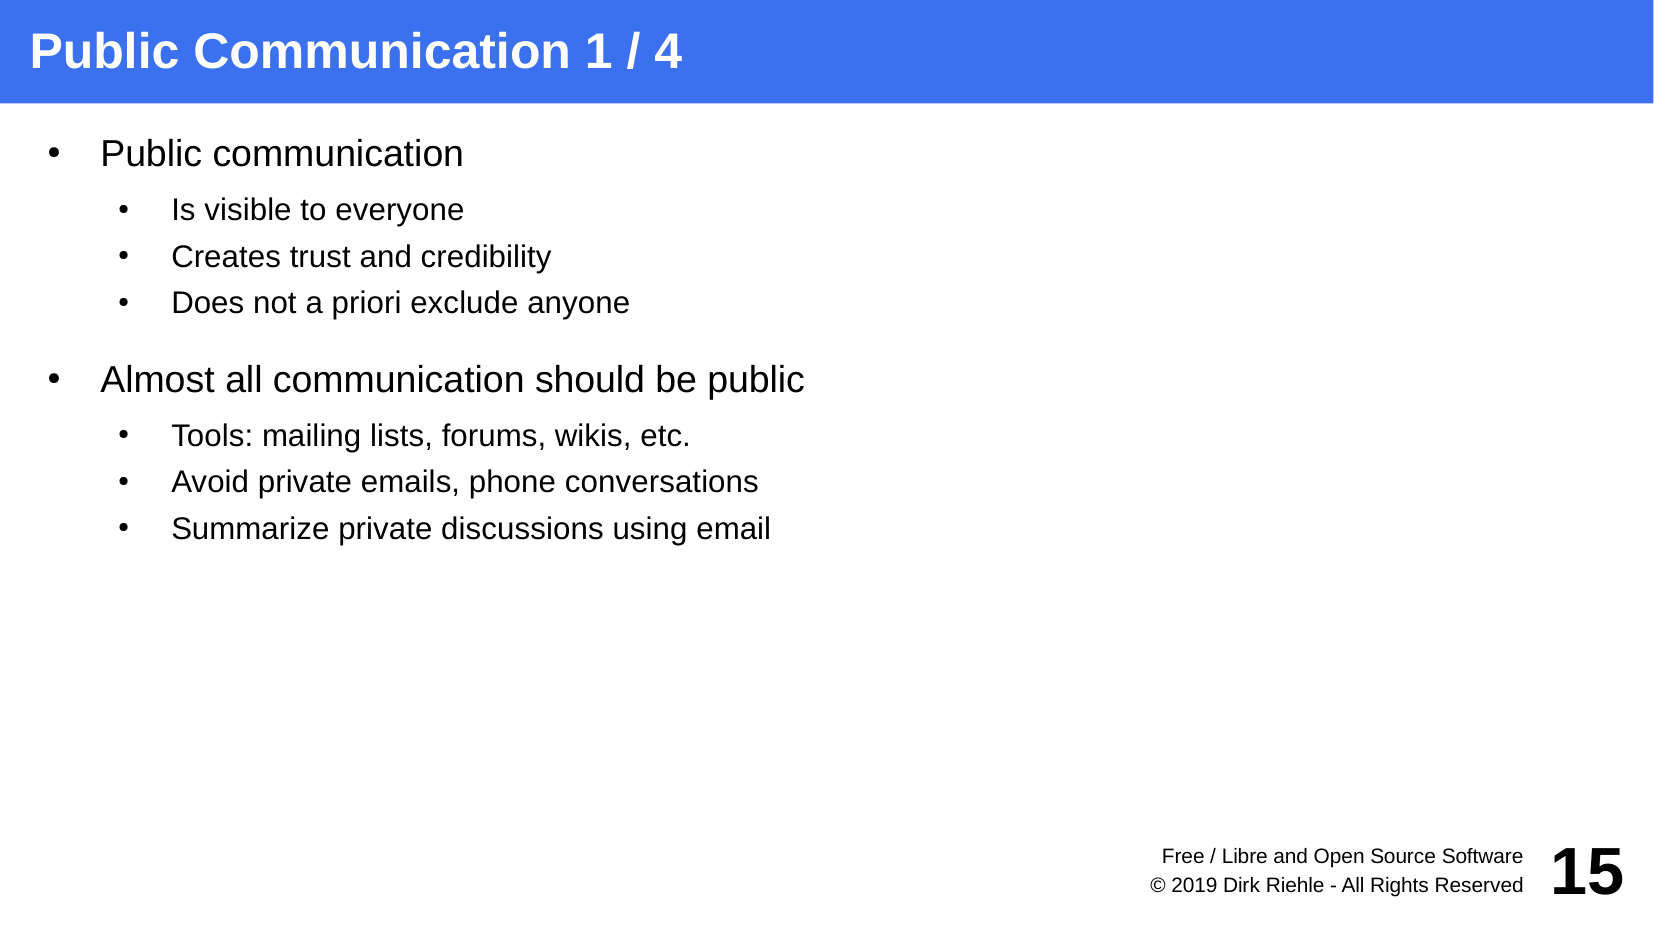

# Public Communication 1 / 4
Public communication
Is visible to everyone
Creates trust and credibility
Does not a priori exclude anyone
Almost all communication should be public
Tools: mailing lists, forums, wikis, etc.
Avoid private emails, phone conversations
Summarize private discussions using email
Free / Libre and Open Source Software
15
© 2019 Dirk Riehle - All Rights Reserved